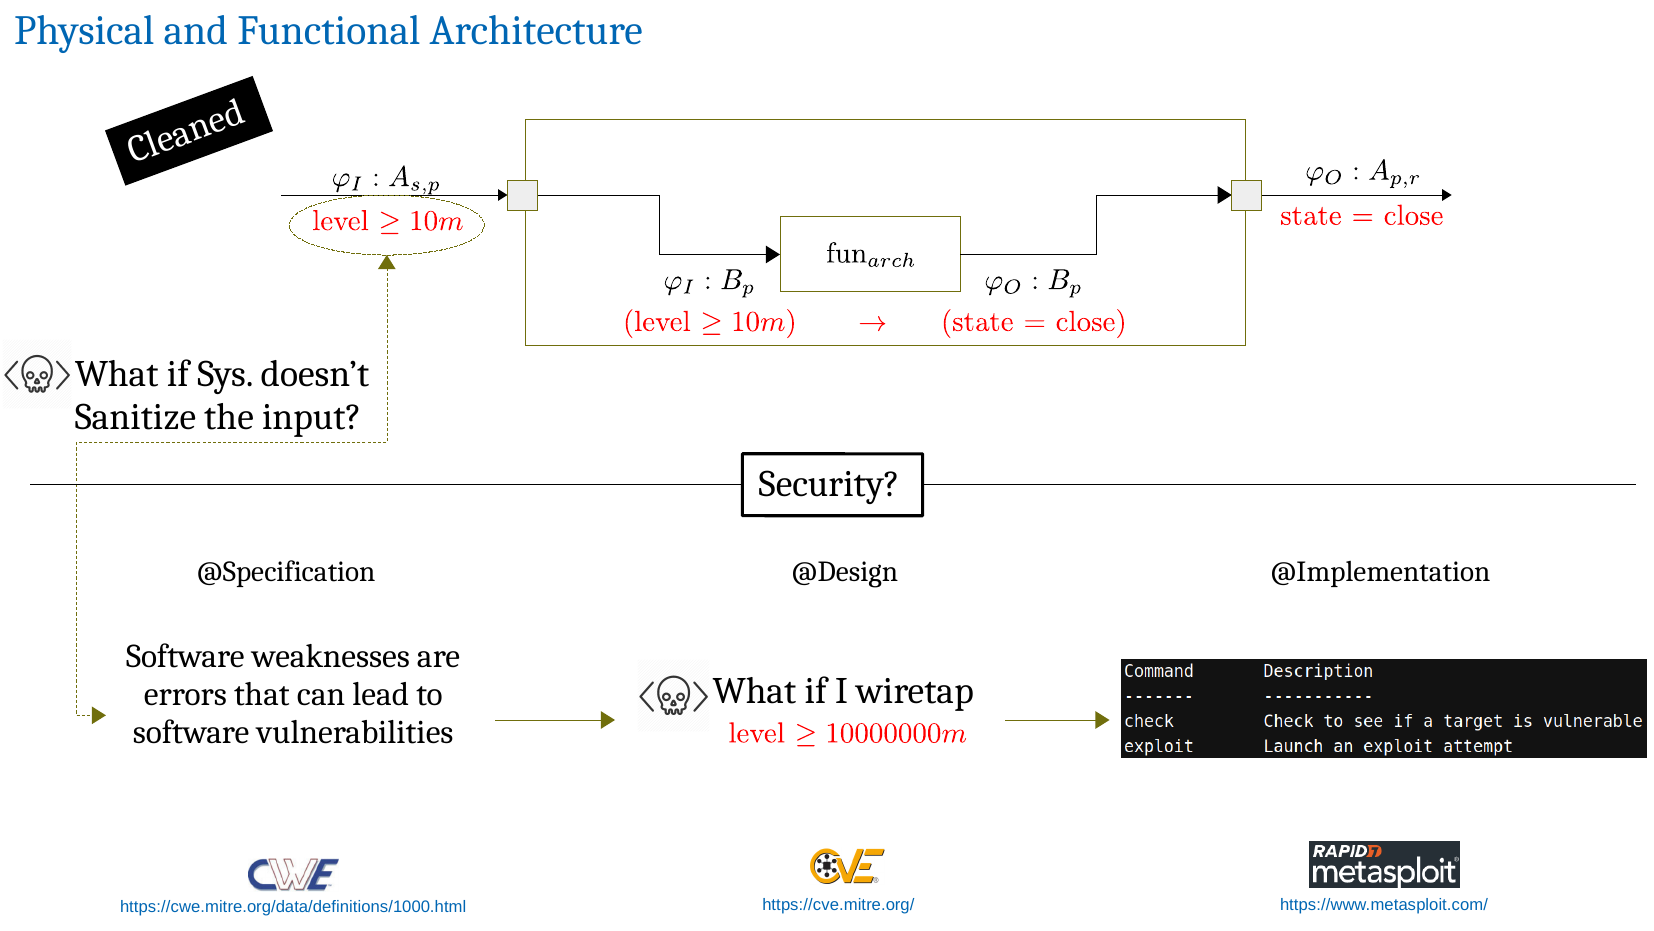

Physical and Functional Architecture
Cleaned
What if Sys. doesn’t
Sanitize the input?
Security?
@Specification
@Design
@Implementation
Software weaknesses are errors that can lead to software vulnerabilities
What if I wiretap
https://cve.mitre.org/
https://www.metasploit.com/
https://cwe.mitre.org/data/definitions/1000.html